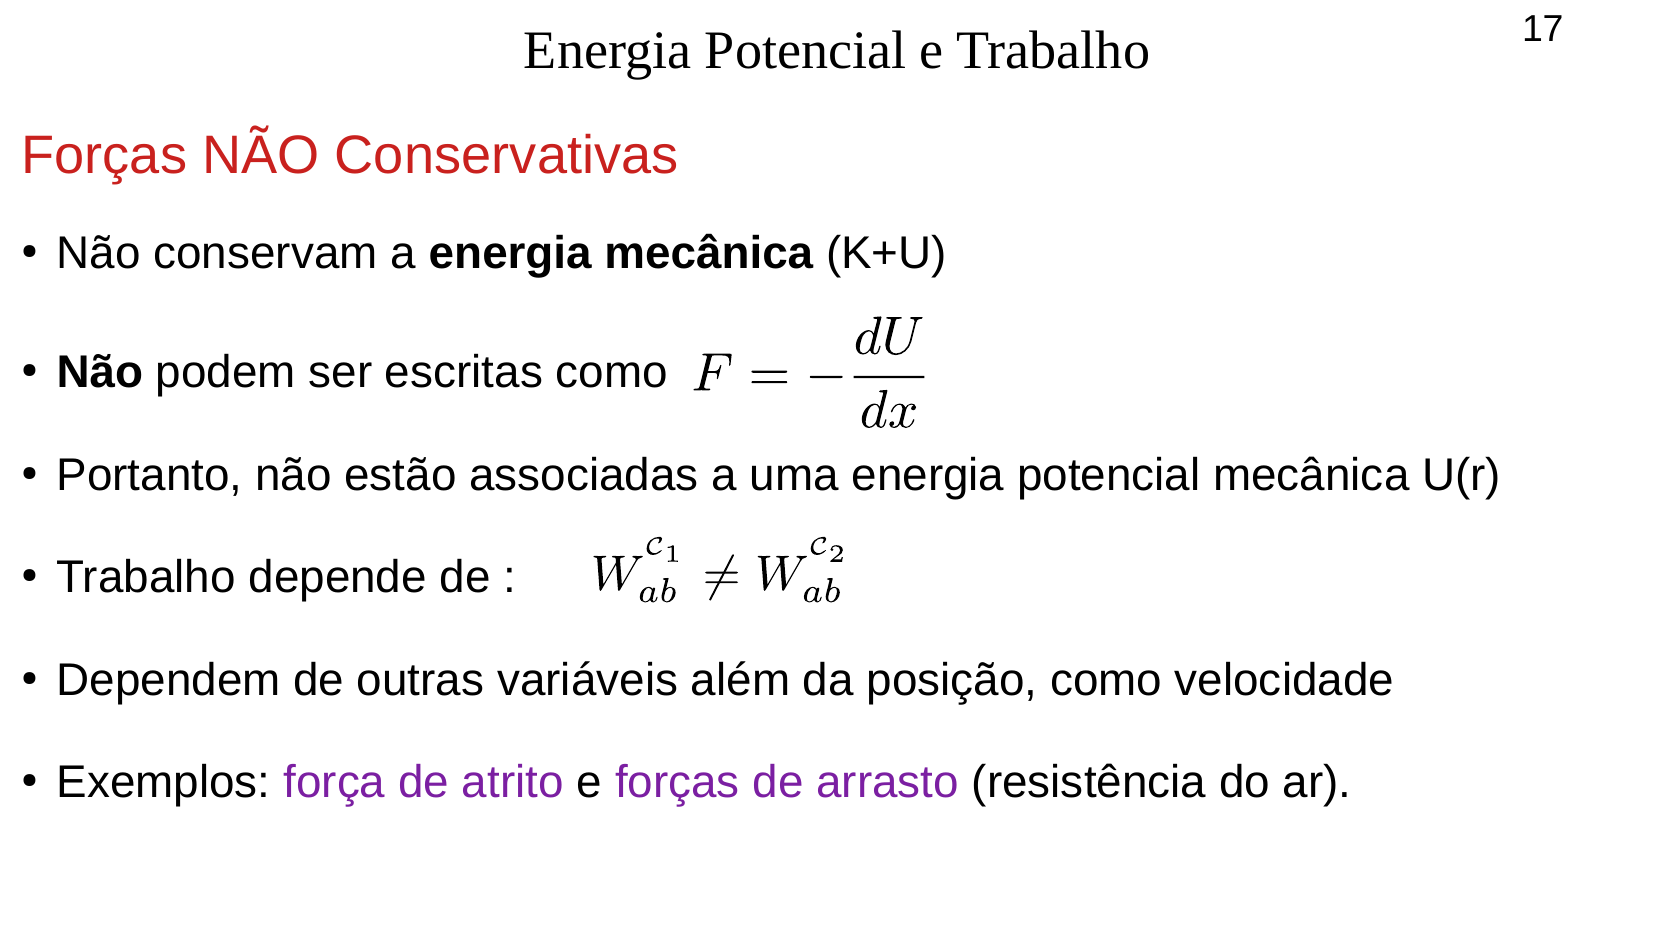

Energia Potencial e Trabalho
Forças NÃO Conservativas
Não conservam a energia mecânica (K+U)
Não podem ser escritas como
Portanto, não estão associadas a uma energia potencial mecânica U(r)
Trabalho depende de :
Dependem de outras variáveis além da posição, como velocidade
Exemplos: força de atrito e forças de arrasto (resistência do ar).